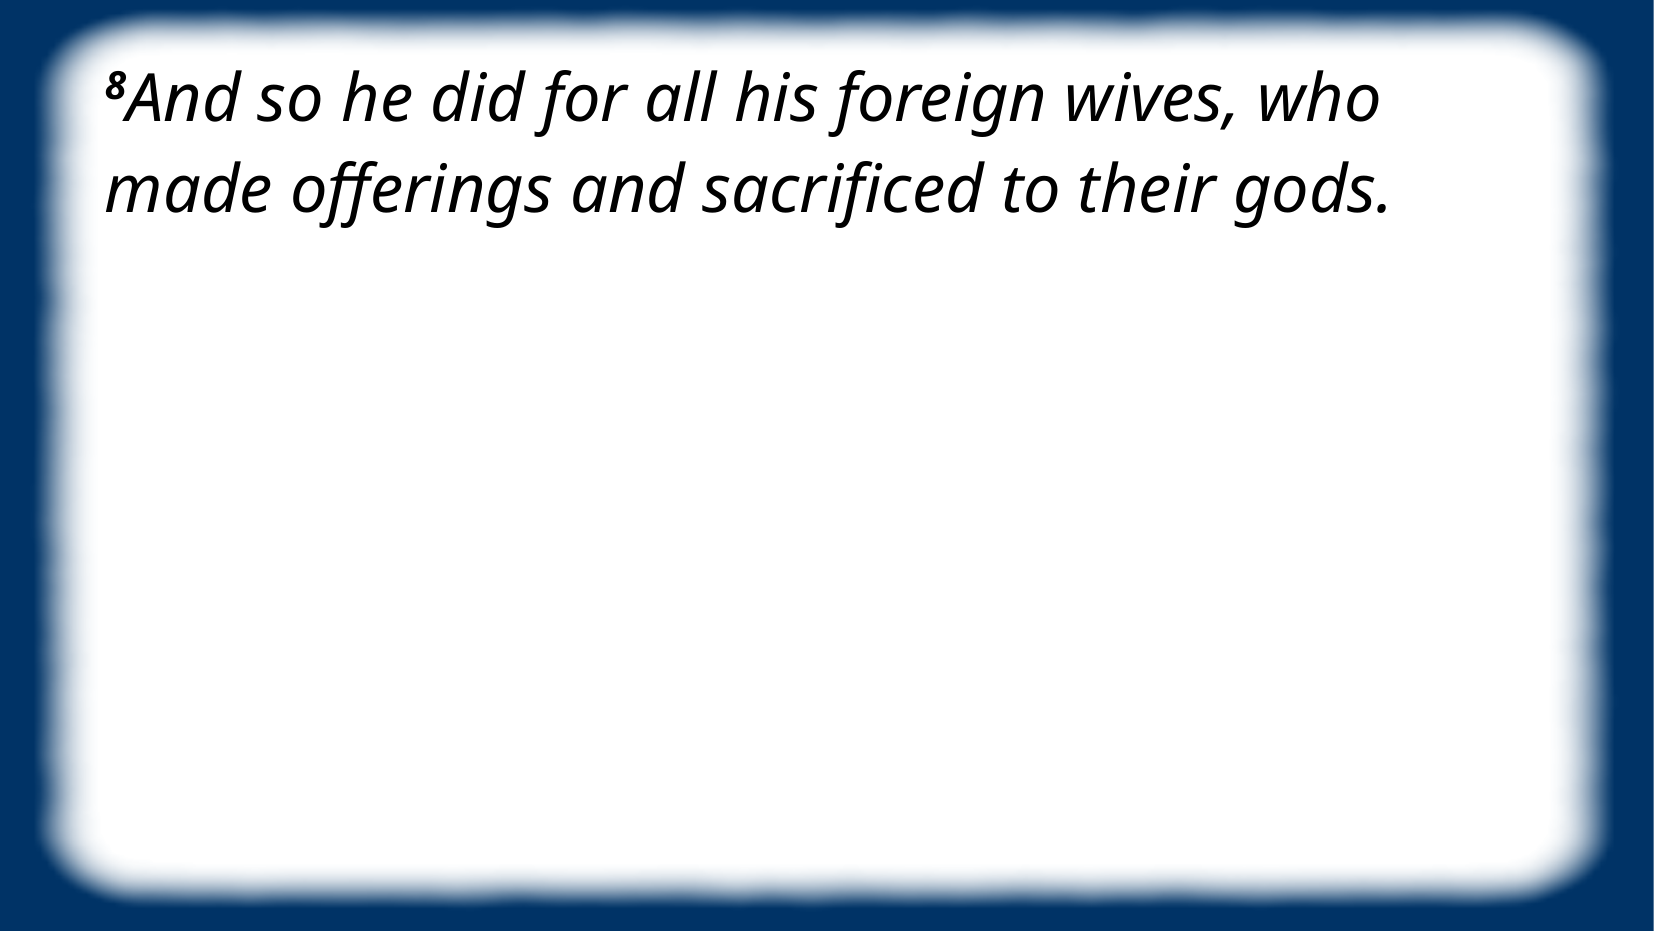

8And so he did for all his foreign wives, who made offerings and sacrificed to their gods.